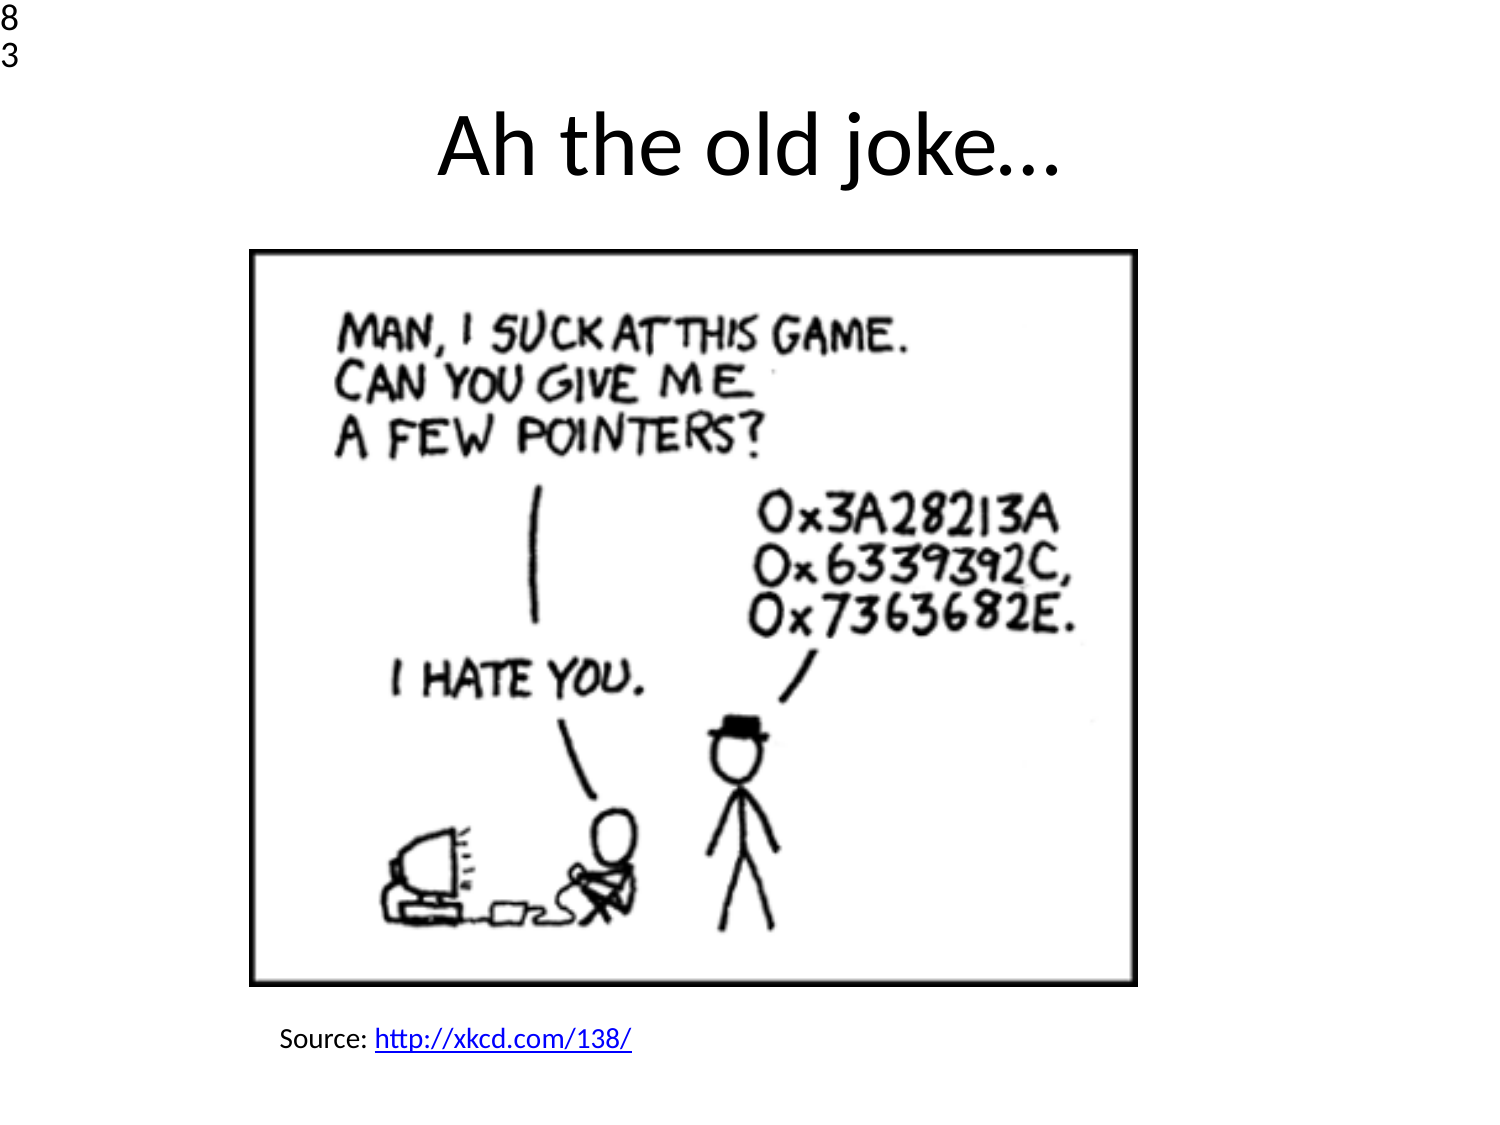

# Ah the old joke…
Source: http://xkcd.com/138/